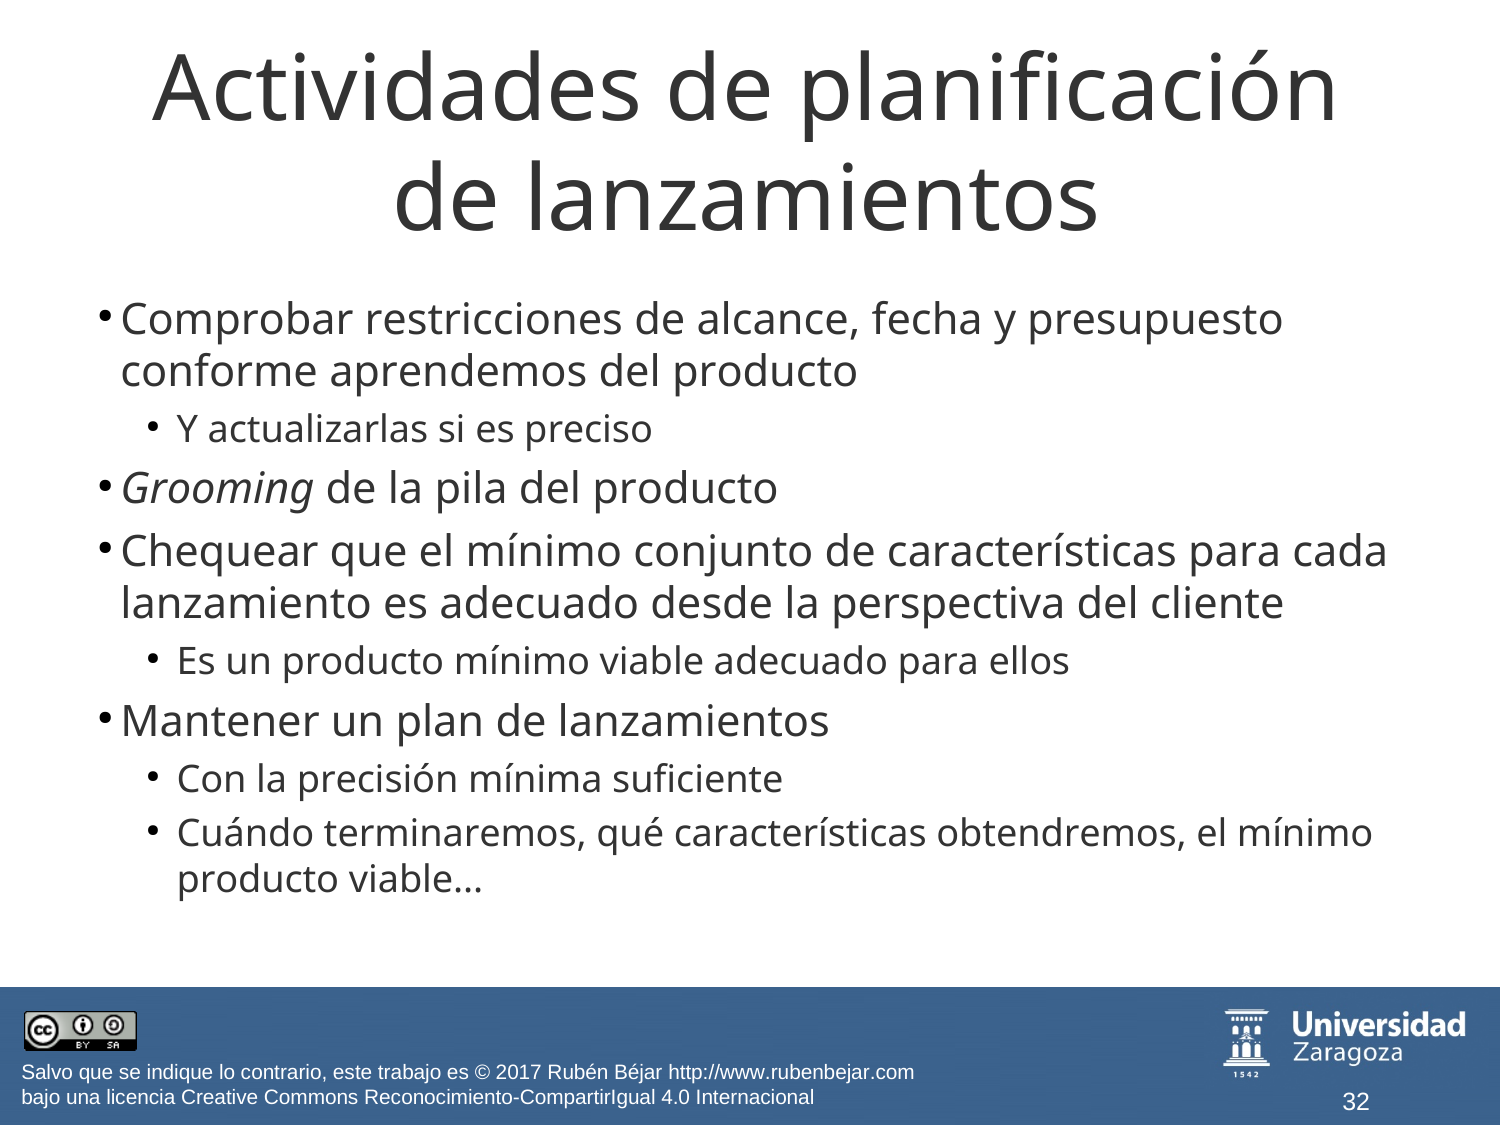

# Actividades de planificación de lanzamientos
Comprobar restricciones de alcance, fecha y presupuesto conforme aprendemos del producto
Y actualizarlas si es preciso
Grooming de la pila del producto
Chequear que el mínimo conjunto de características para cada lanzamiento es adecuado desde la perspectiva del cliente
Es un producto mínimo viable adecuado para ellos
Mantener un plan de lanzamientos
Con la precisión mínima suficiente
Cuándo terminaremos, qué características obtendremos, el mínimo producto viable...